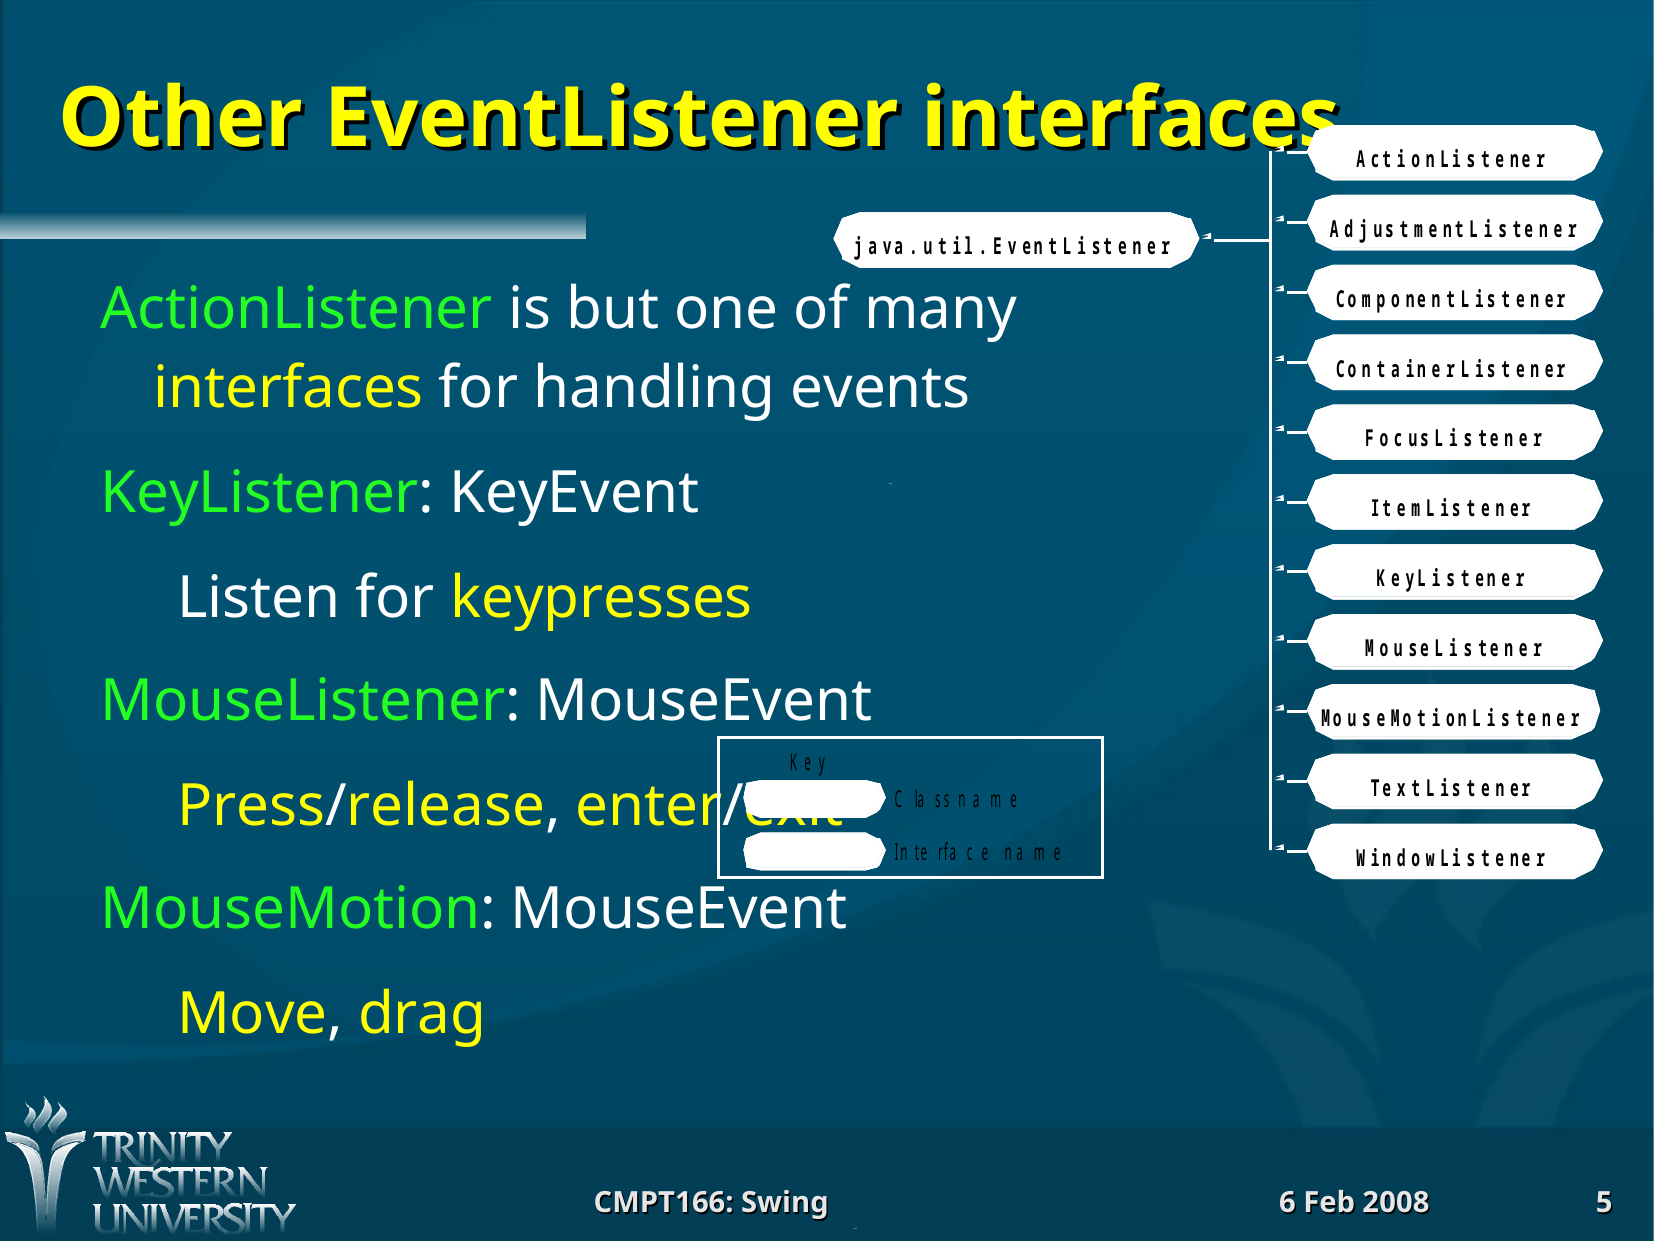

# Other EventListener interfaces
ActionListener is but one of many interfaces for handling events
KeyListener: KeyEvent
Listen for keypresses
MouseListener: MouseEvent
Press/release, enter/exit
MouseMotion: MouseEvent
Move, drag
CMPT166: Swing
6 Feb 2008
5